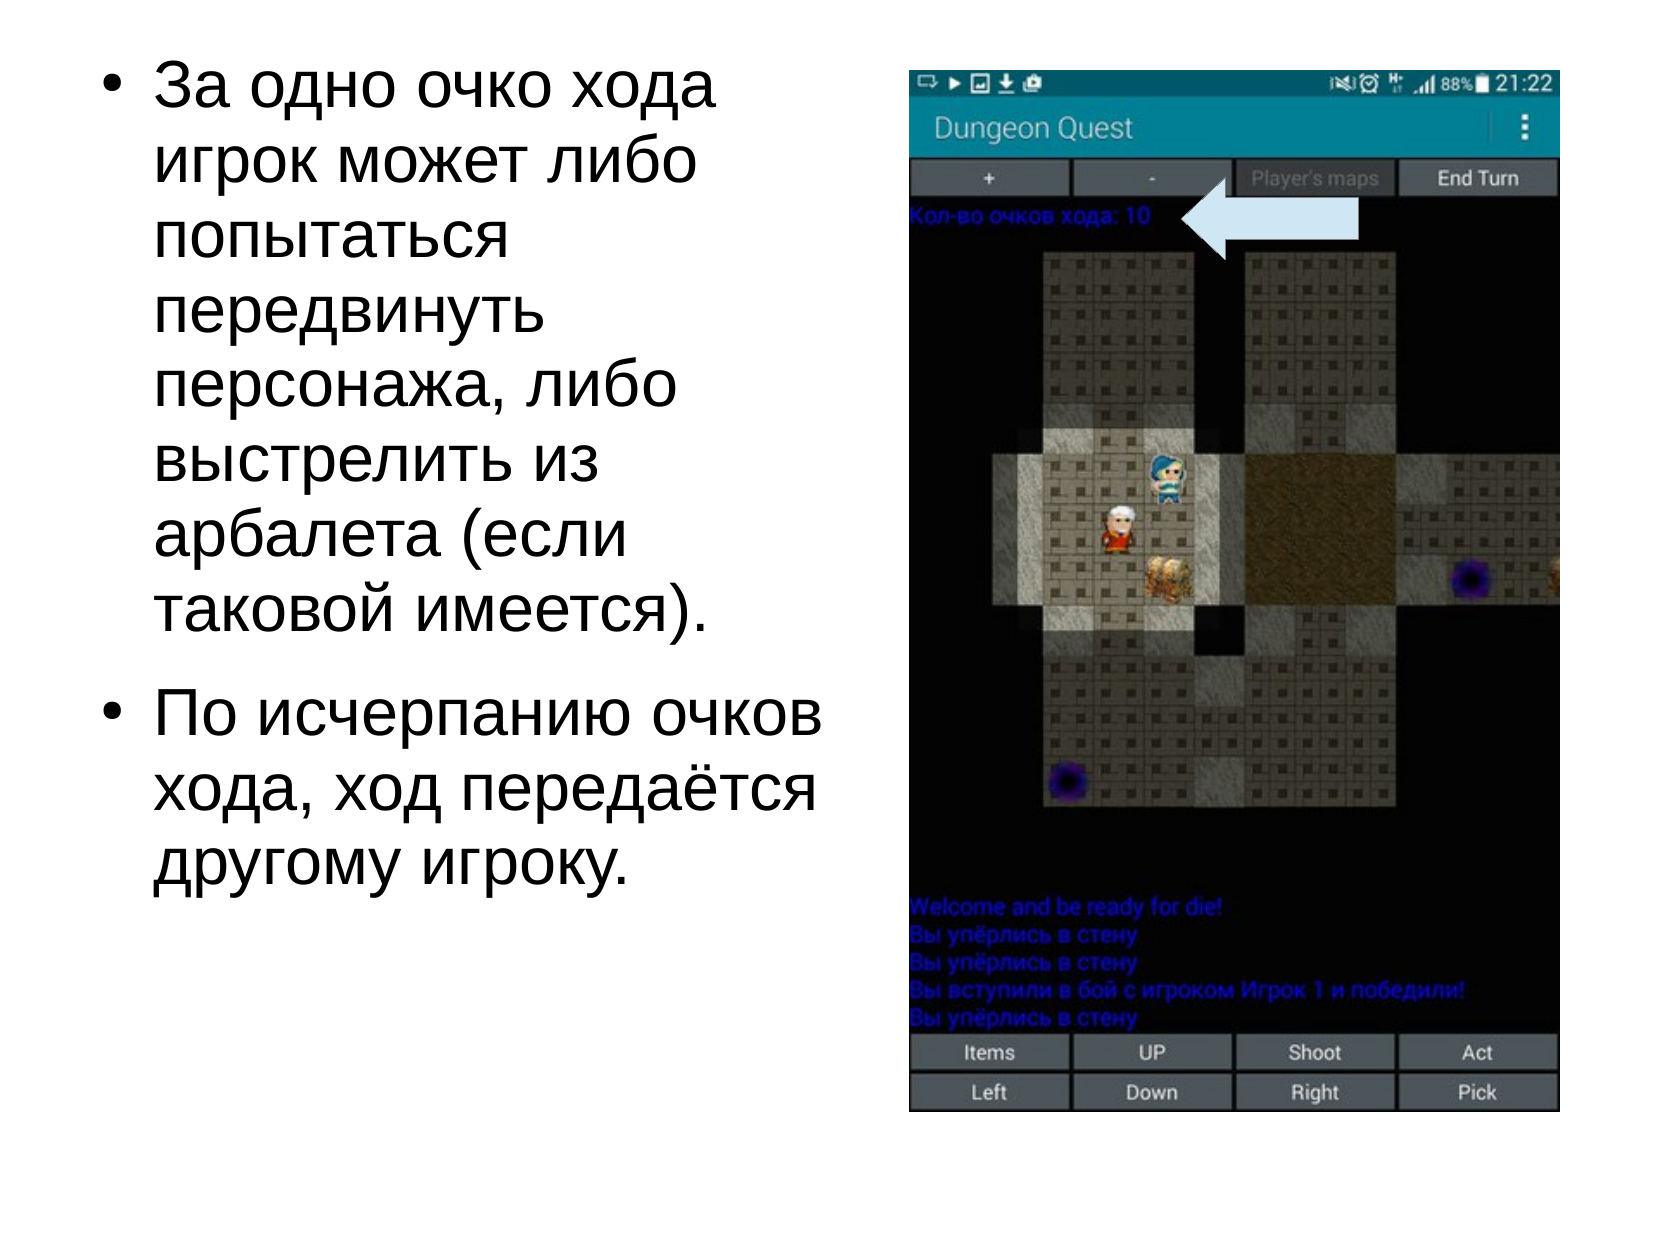

# За одно очко хода игрок может либо попытаться передвинуть персонажа, либо выстрелить из арбалета (если таковой имеется).
По исчерпанию очков хода, ход передаётся другому игроку.